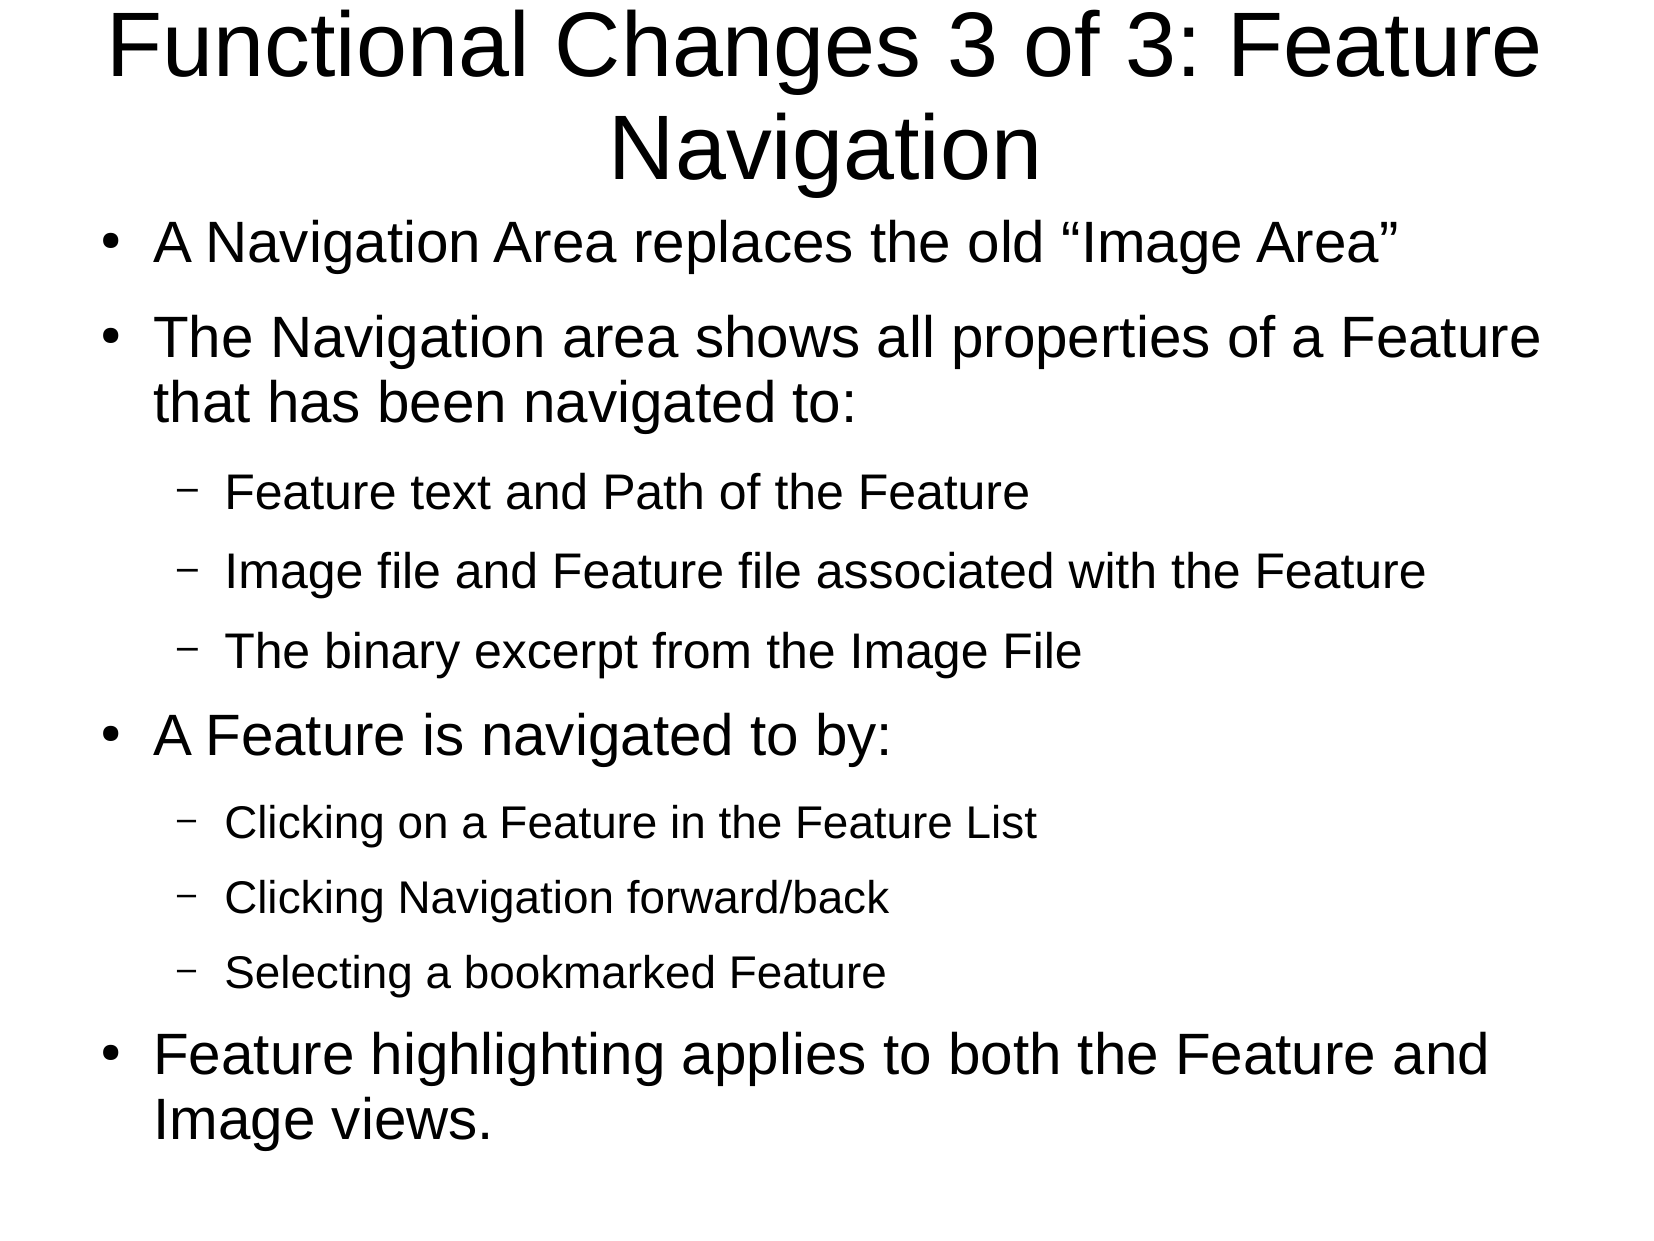

# Functional Changes 3 of 3: Feature Navigation
A Navigation Area replaces the old “Image Area”
The Navigation area shows all properties of a Feature that has been navigated to:
Feature text and Path of the Feature
Image file and Feature file associated with the Feature
The binary excerpt from the Image File
A Feature is navigated to by:
Clicking on a Feature in the Feature List
Clicking Navigation forward/back
Selecting a bookmarked Feature
Feature highlighting applies to both the Feature and Image views.